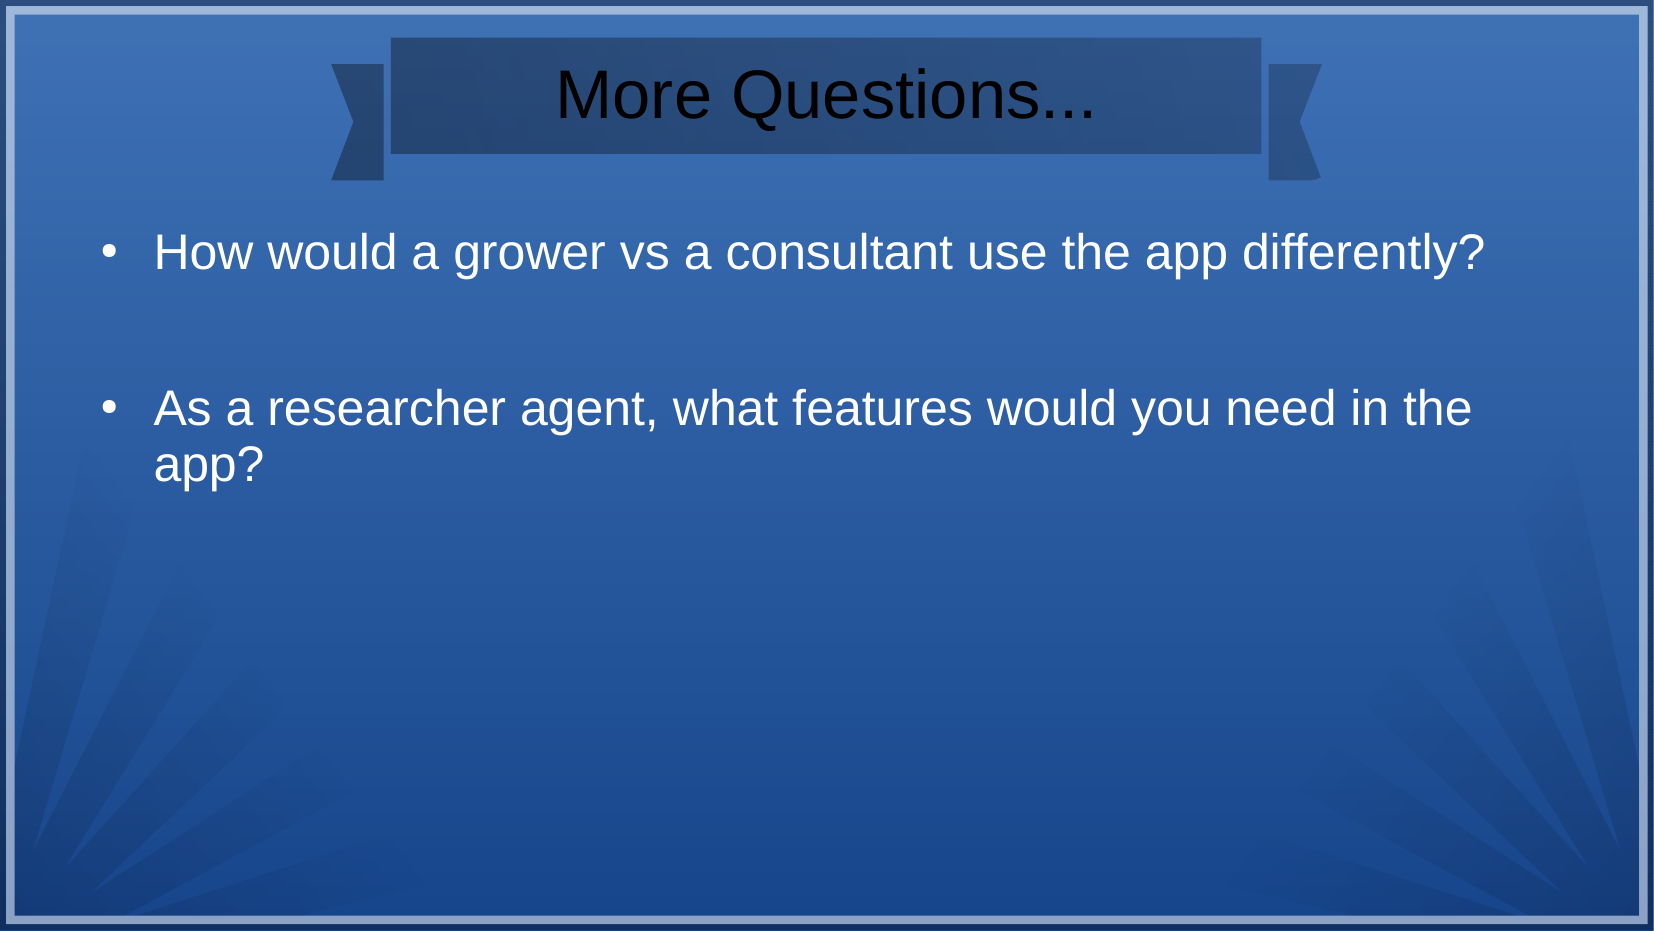

# More Questions...
How would a grower vs a consultant use the app differently?
As a researcher agent, what features would you need in the app?